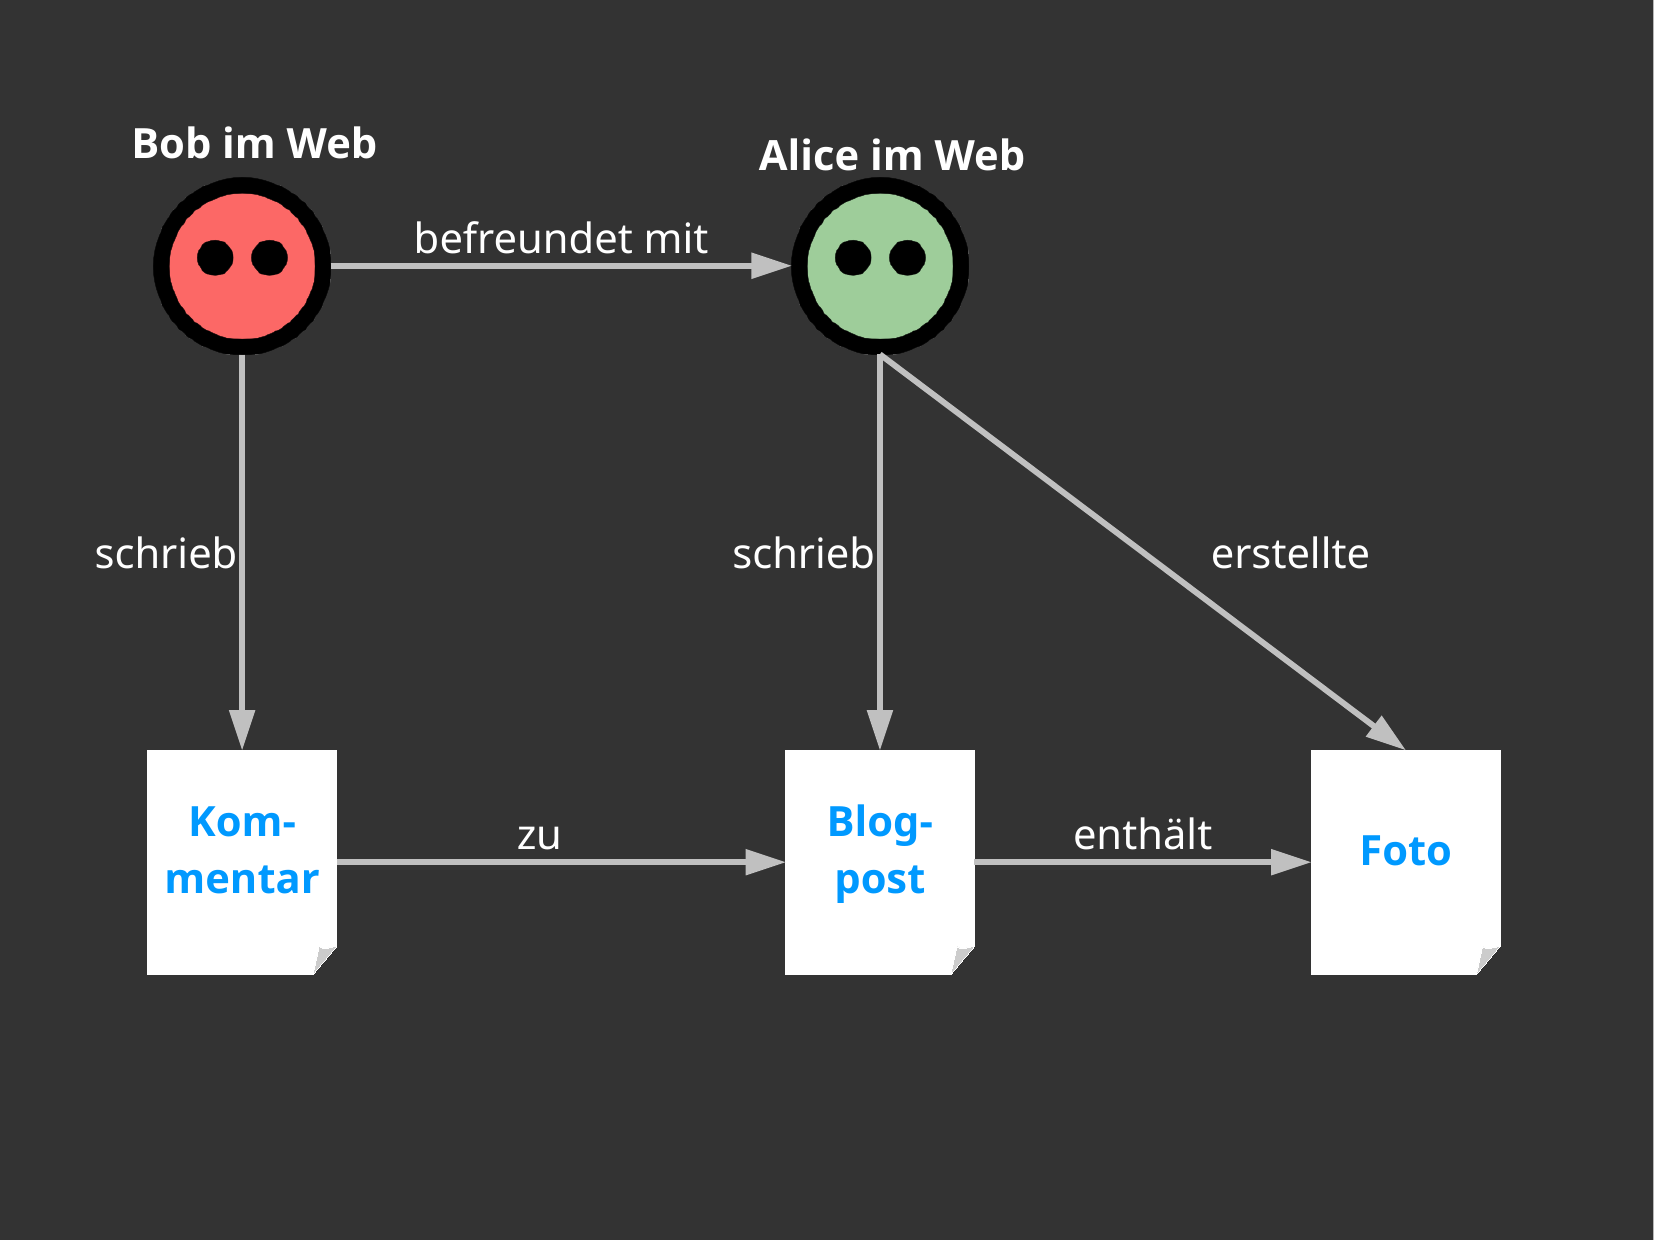

Bob im Web
Alice im Web
Kom-
mentar
Blog-
post
Foto